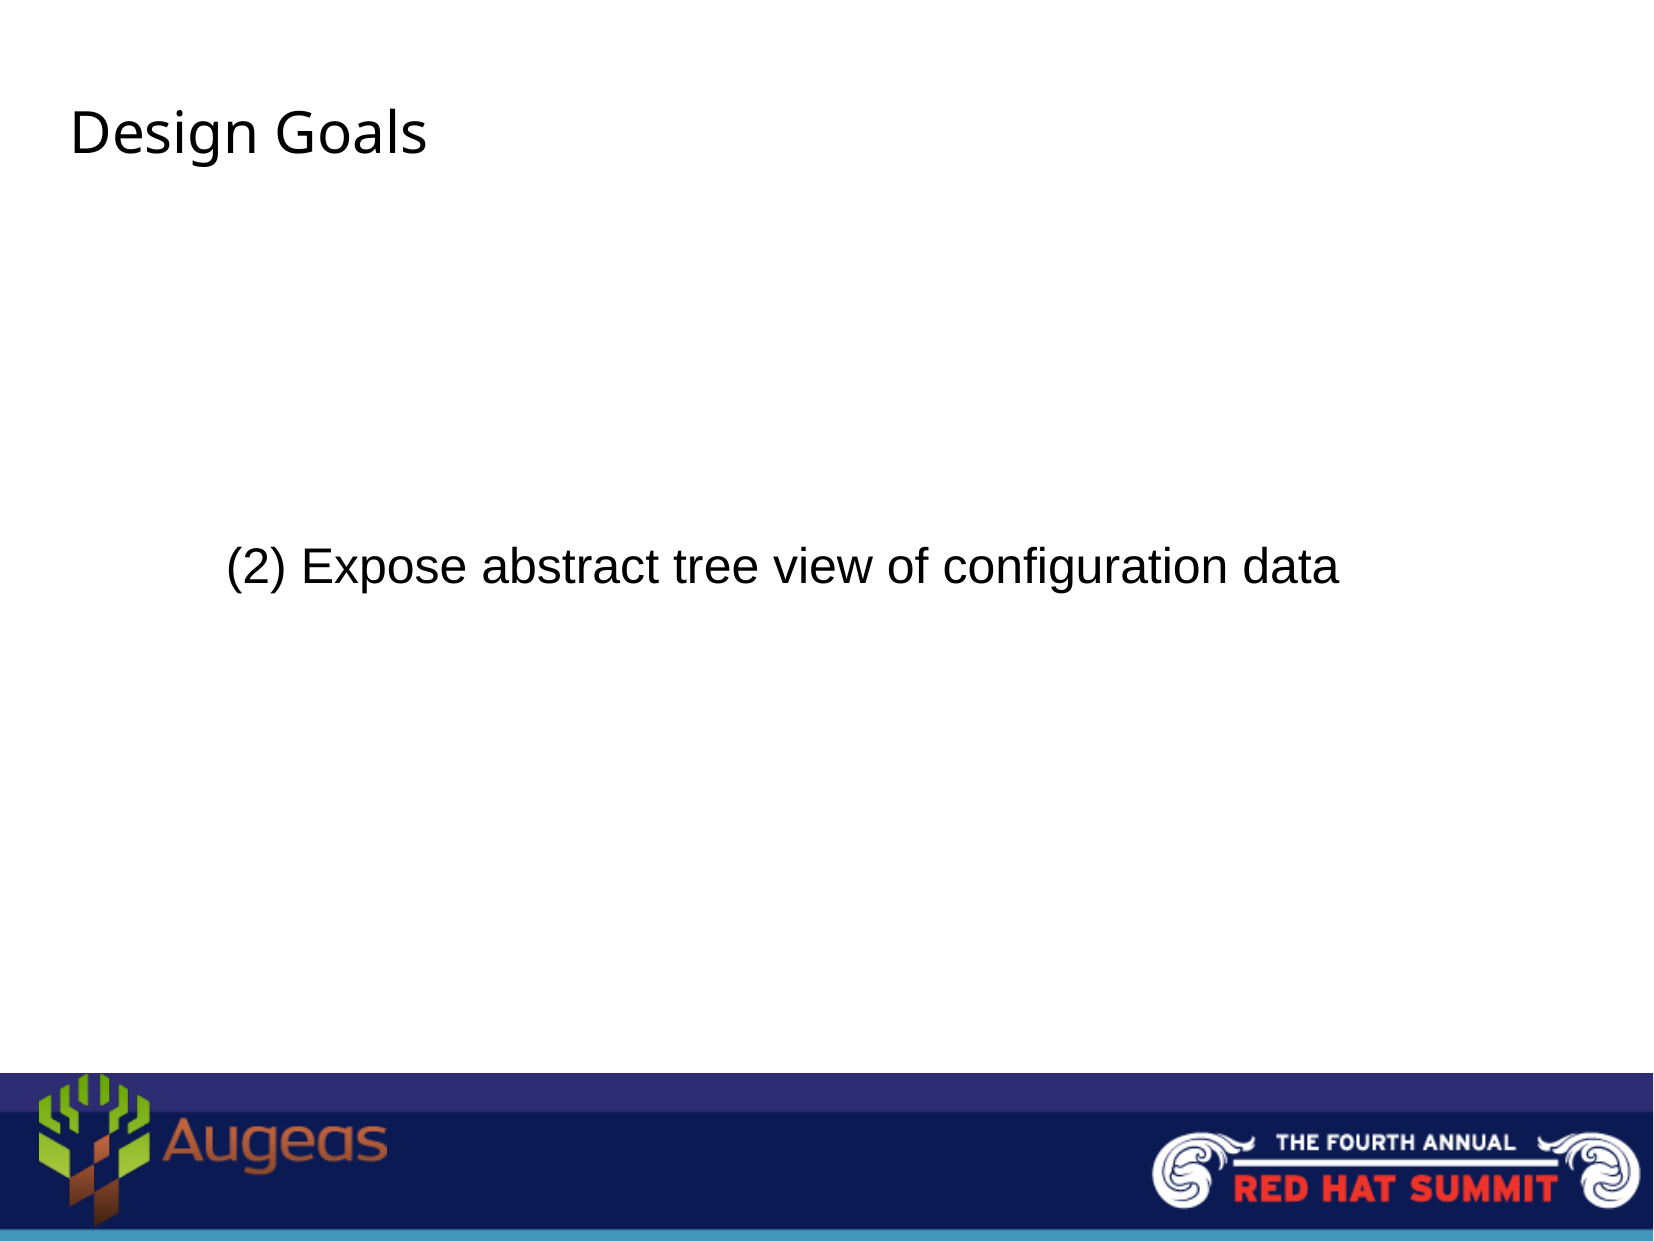

# Design Goals
(2) Expose abstract tree view of configuration data